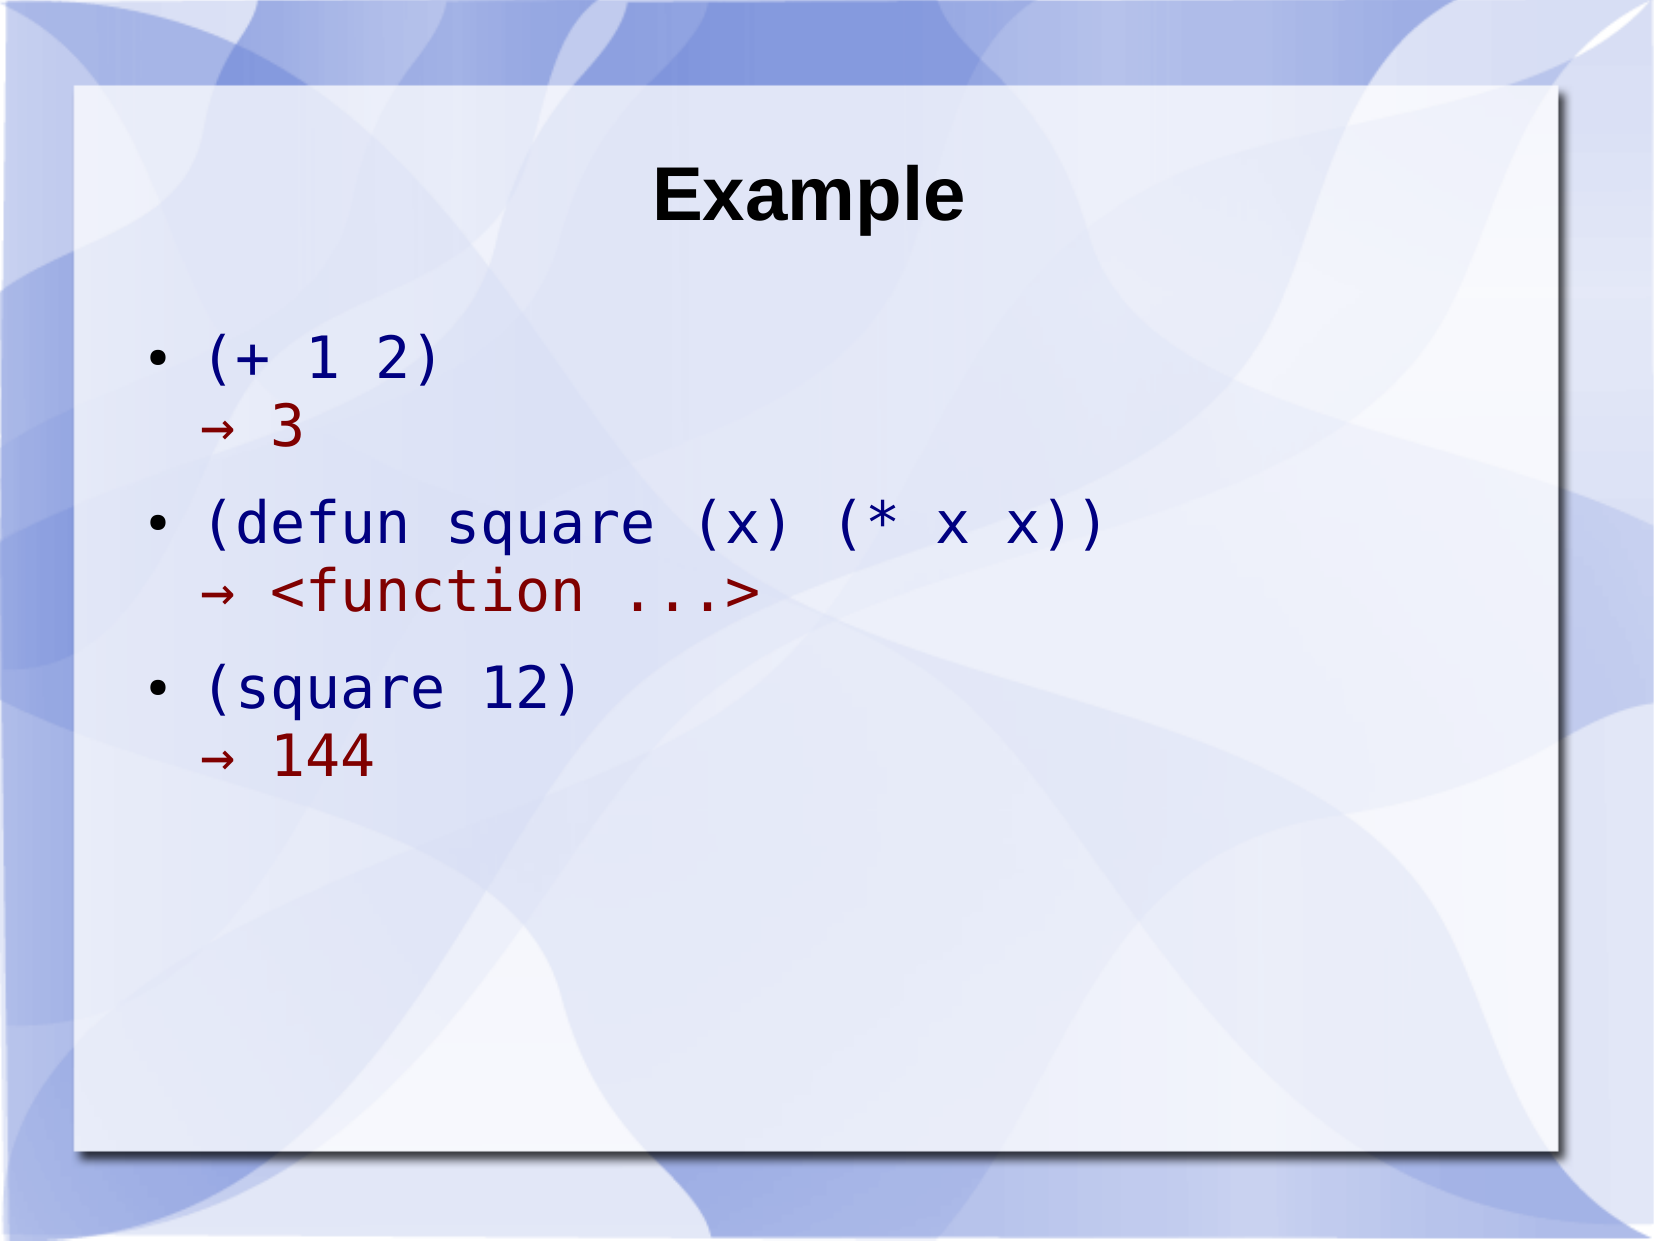

# Example
(+ 1 2)
→ 3
(defun square (x) (* x x))
→ <function ...>
(square 12)
→ 144